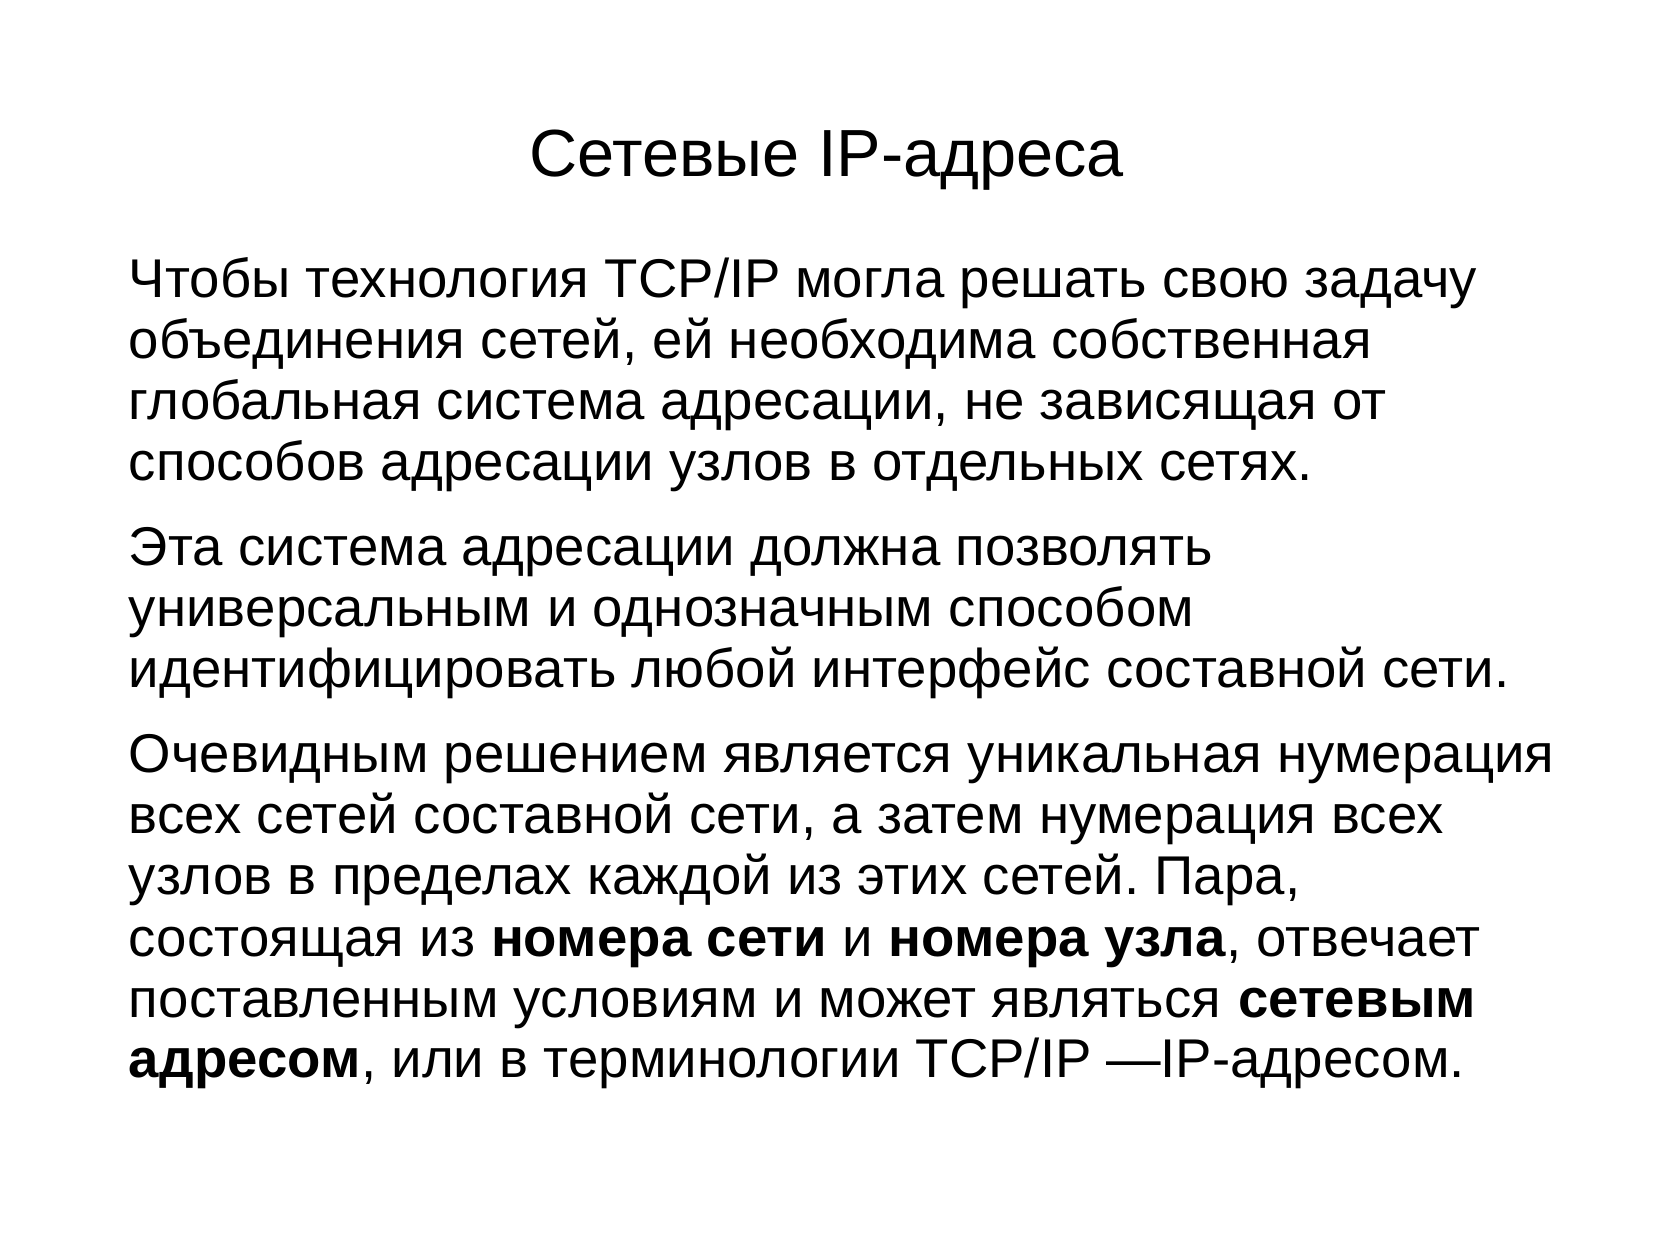

# Сетевые IP-адреса
Чтобы технология TCP/IP могла решать свою задачу объединения сетей, ей необходима собственная глобальная система адресации, не зависящая от способов адресации узлов в от­дельных сетях.
Эта система адресации должна позволять универсальным и однозначным способом идентифицировать любой интерфейс составной сети.
Очевидным решением является уникальная нумерация всех сетей составной сети, а затем нумерация всех узлов в пределах каждой из этих сетей. Пара, состоящая из номера сети и номера узла, отвечает поставленным условиям и может являться сетевым адресом, или в терминологии ТСР/IP —IP-адресом.